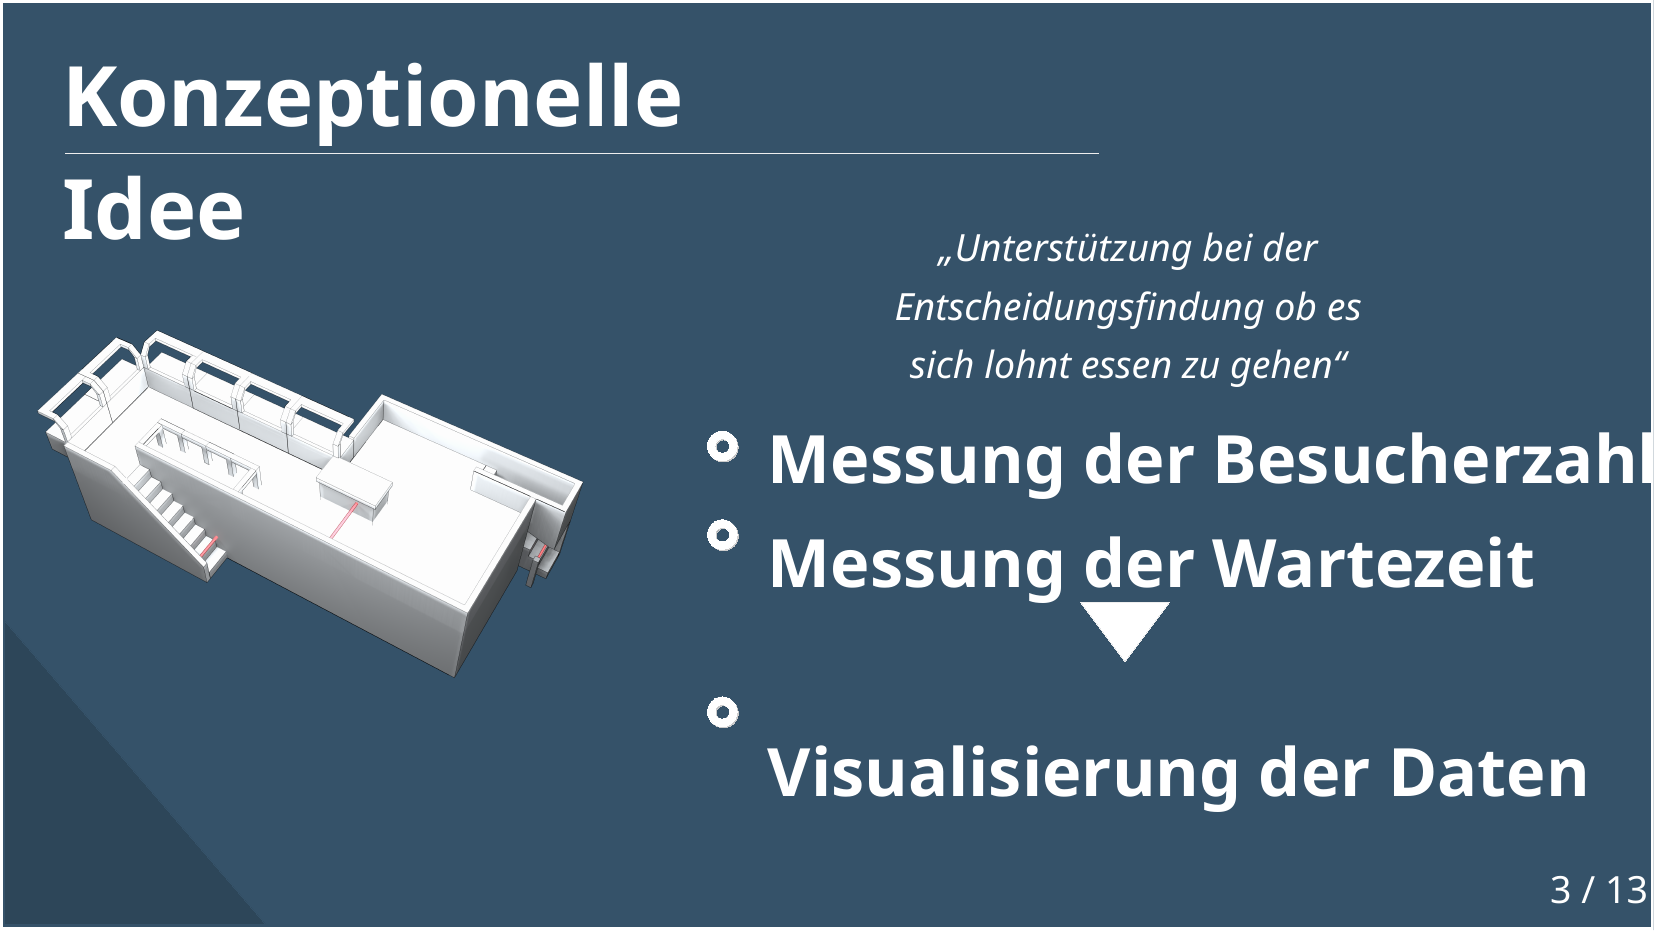

Konzeptionelle Idee
„Unterstützung bei der Entscheidungsfindung ob es sich lohnt essen zu gehen“
	Messung der Besucherzahl
	Messung der Wartezeit
	Visualisierung der Daten